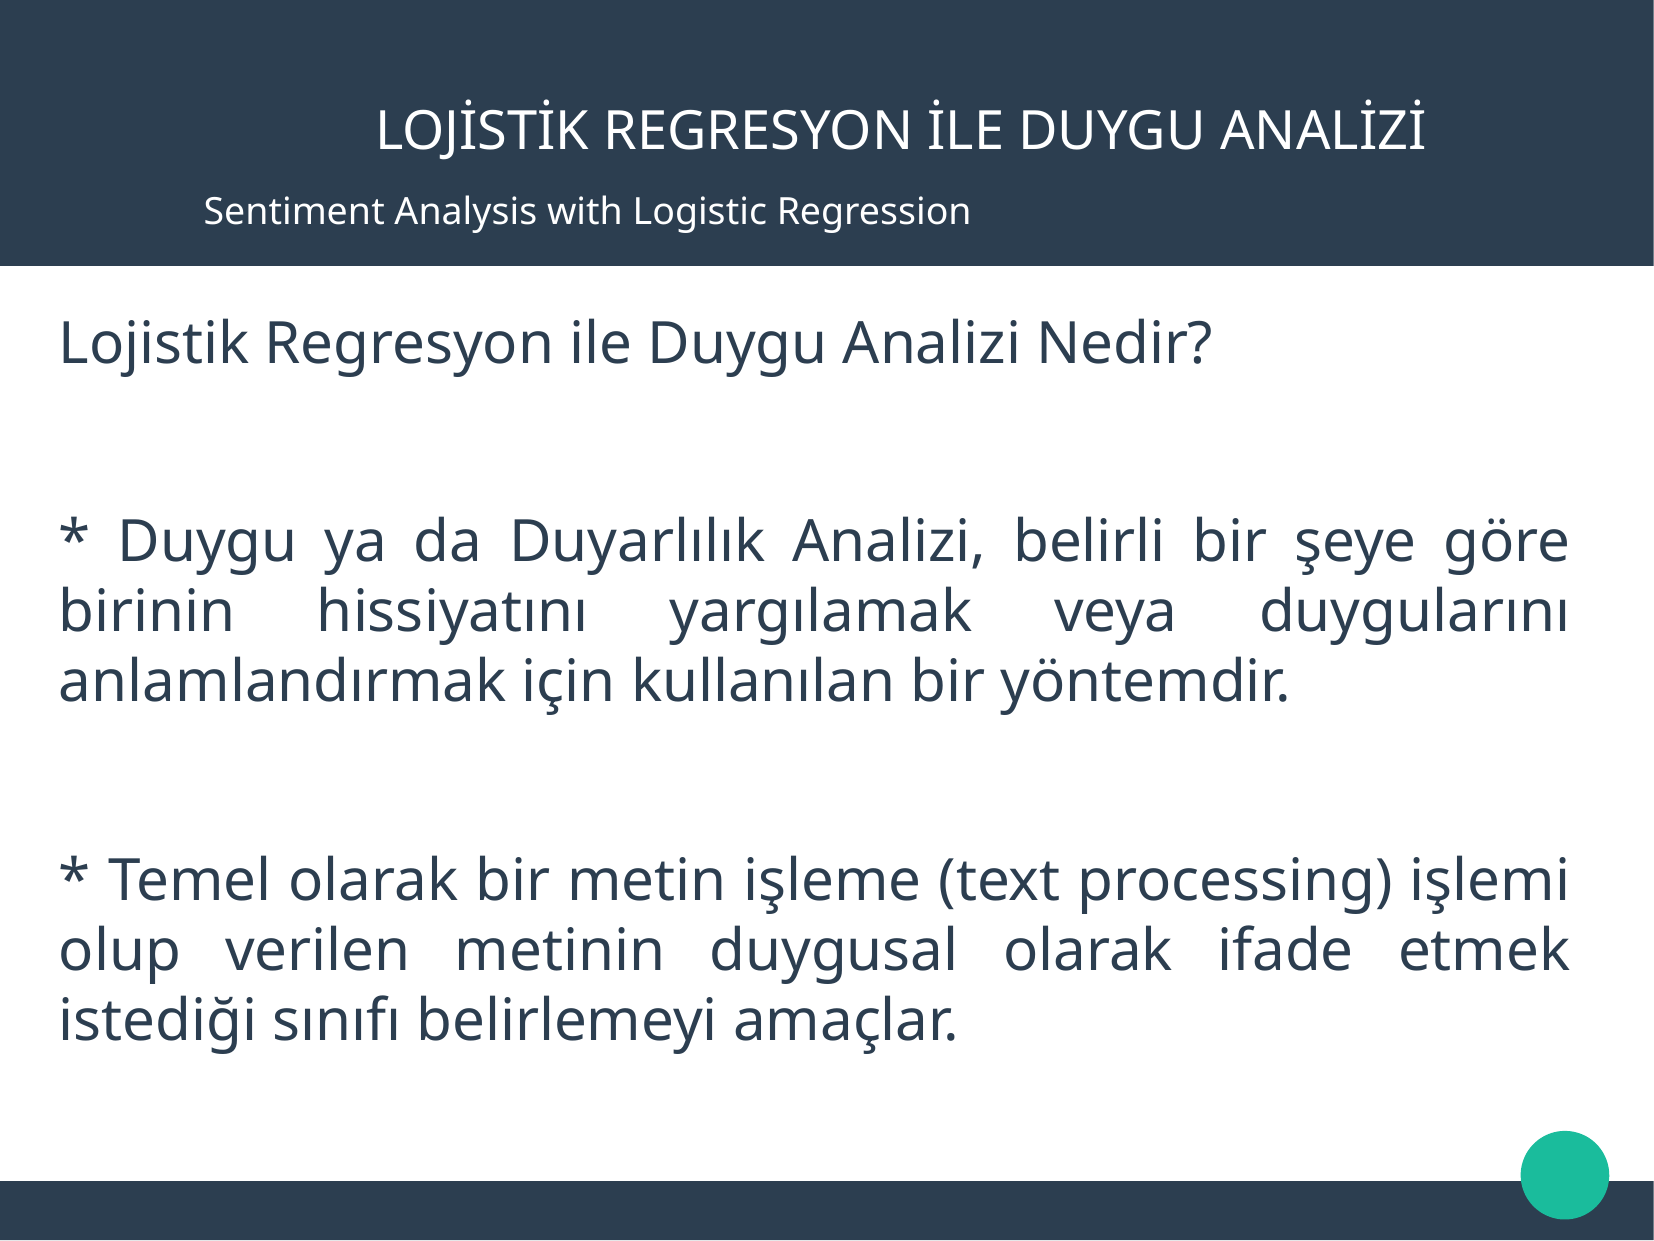

# LOJİSTİK REGRESYON İLE DUYGU ANALİZİ
Sentiment Analysis with Logistic Regression
Lojistik Regresyon ile Duygu Analizi Nedir?
* Duygu ya da Duyarlılık Analizi, belirli bir şeye göre birinin hissiyatını yargılamak veya duygularını anlamlandırmak için kullanılan bir yöntemdir.
* Temel olarak bir metin işleme (text processing) işlemi olup verilen metinin duygusal olarak ifade etmek istediği sınıfı belirlemeyi amaçlar.